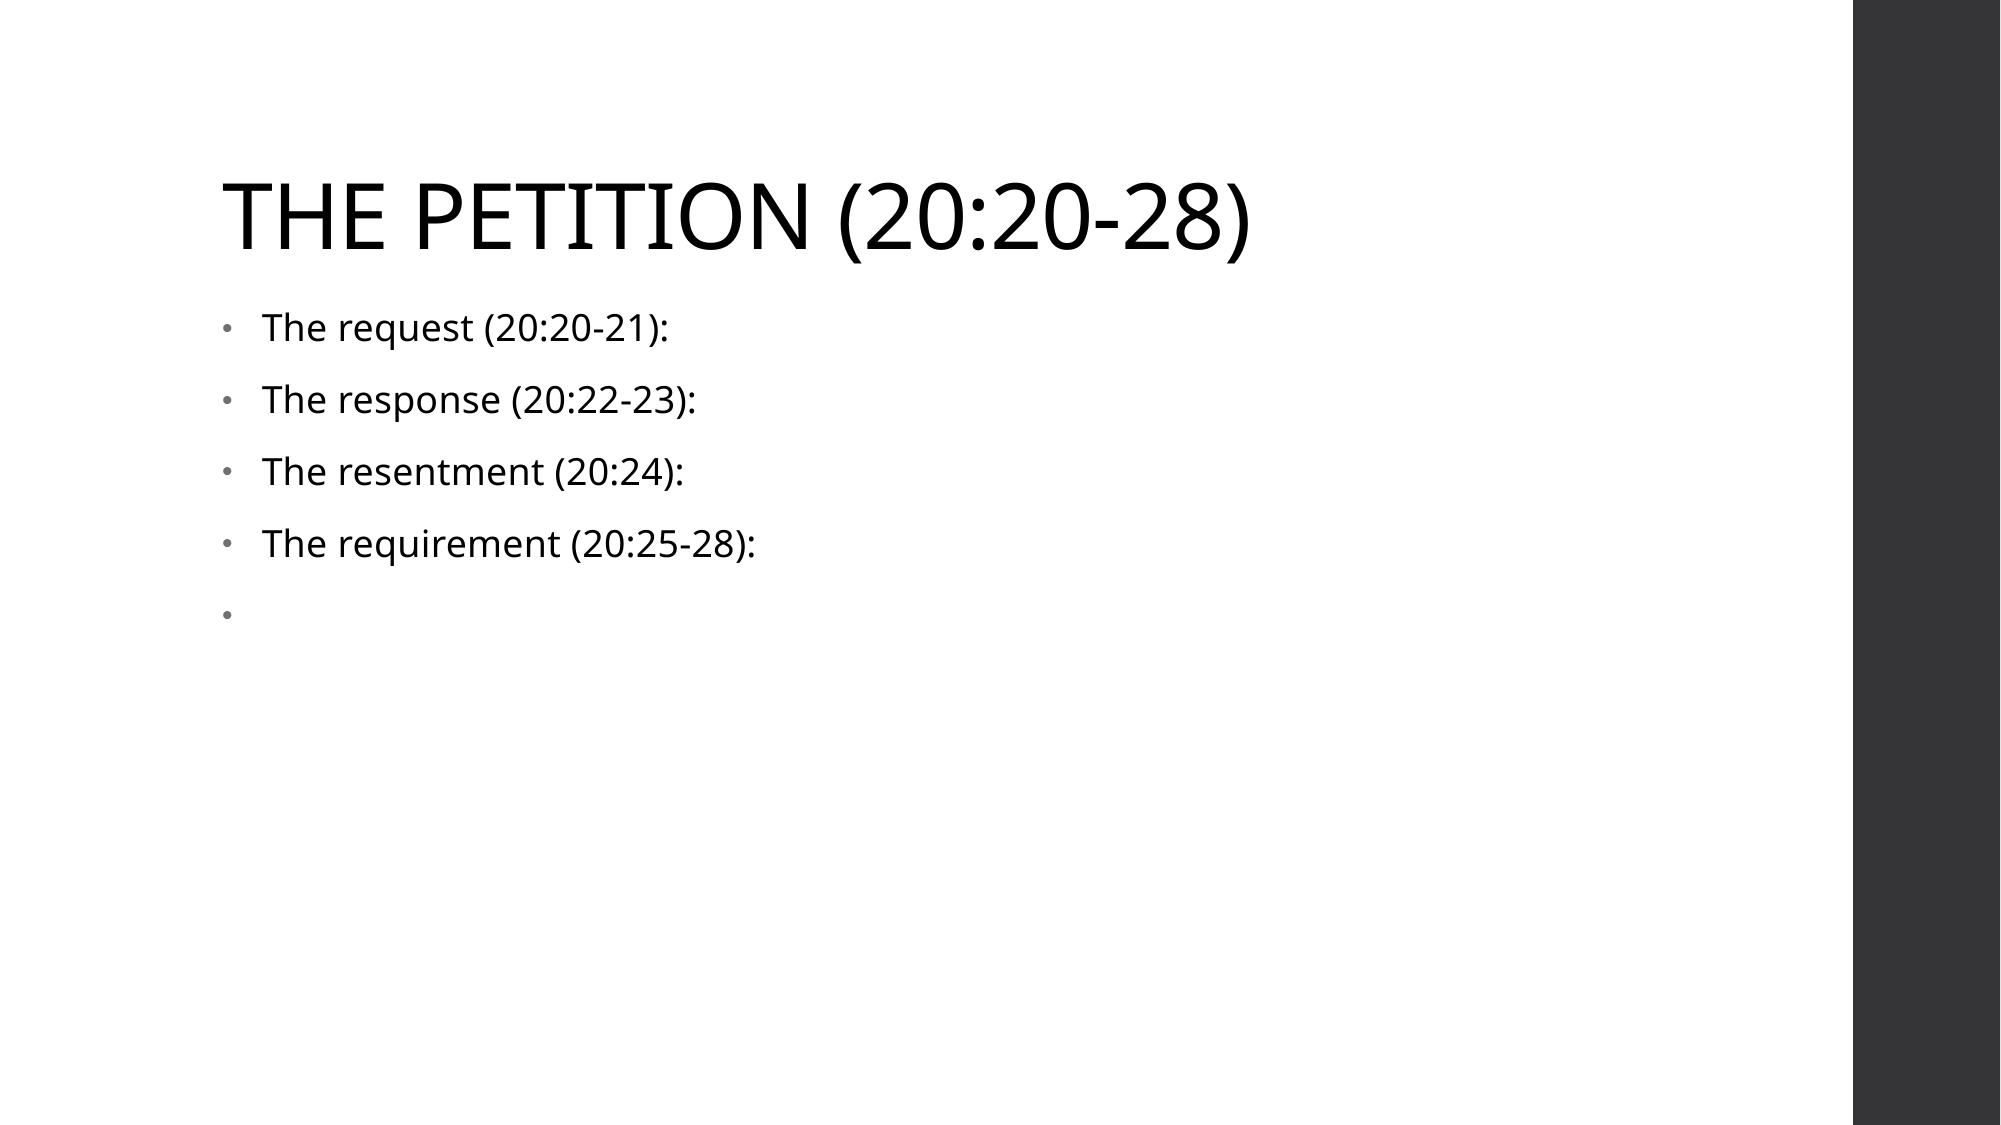

# THE PETITION (20:20-28)
 The request (20:20-21):
 The response (20:22-23):
 The resentment (20:24):
 The requirement (20:25-28):